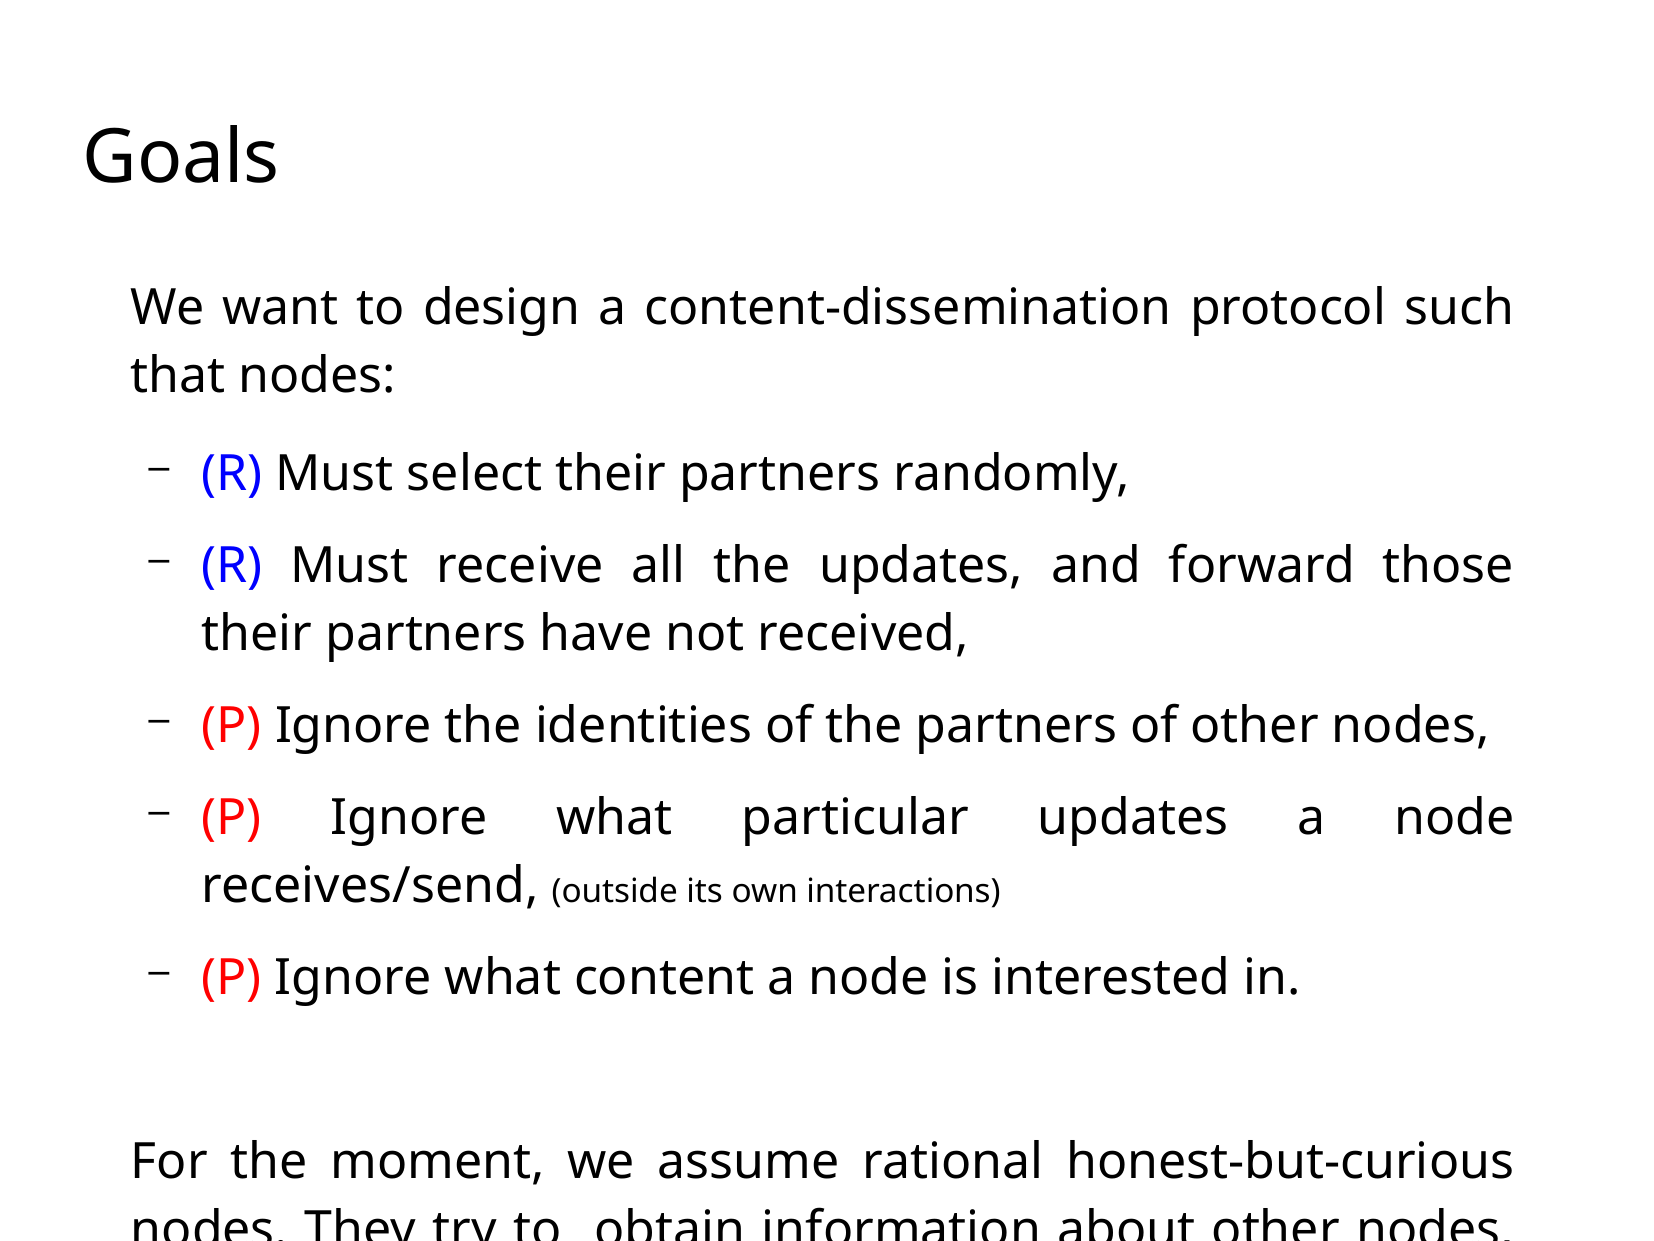

# Goals
We want to design a content-dissemination protocol such that nodes:
(R) Must select their partners randomly,
(R) Must receive all the updates, and forward those their partners have not received,
(P) Ignore the identities of the partners of other nodes,
(P) Ignore what particular updates a node receives/send, (outside its own interactions)
(P) Ignore what content a node is interested in.
For the moment, we assume rational honest-but-curious nodes. They try to obtain information about other nodes, and may be part of coalitions.